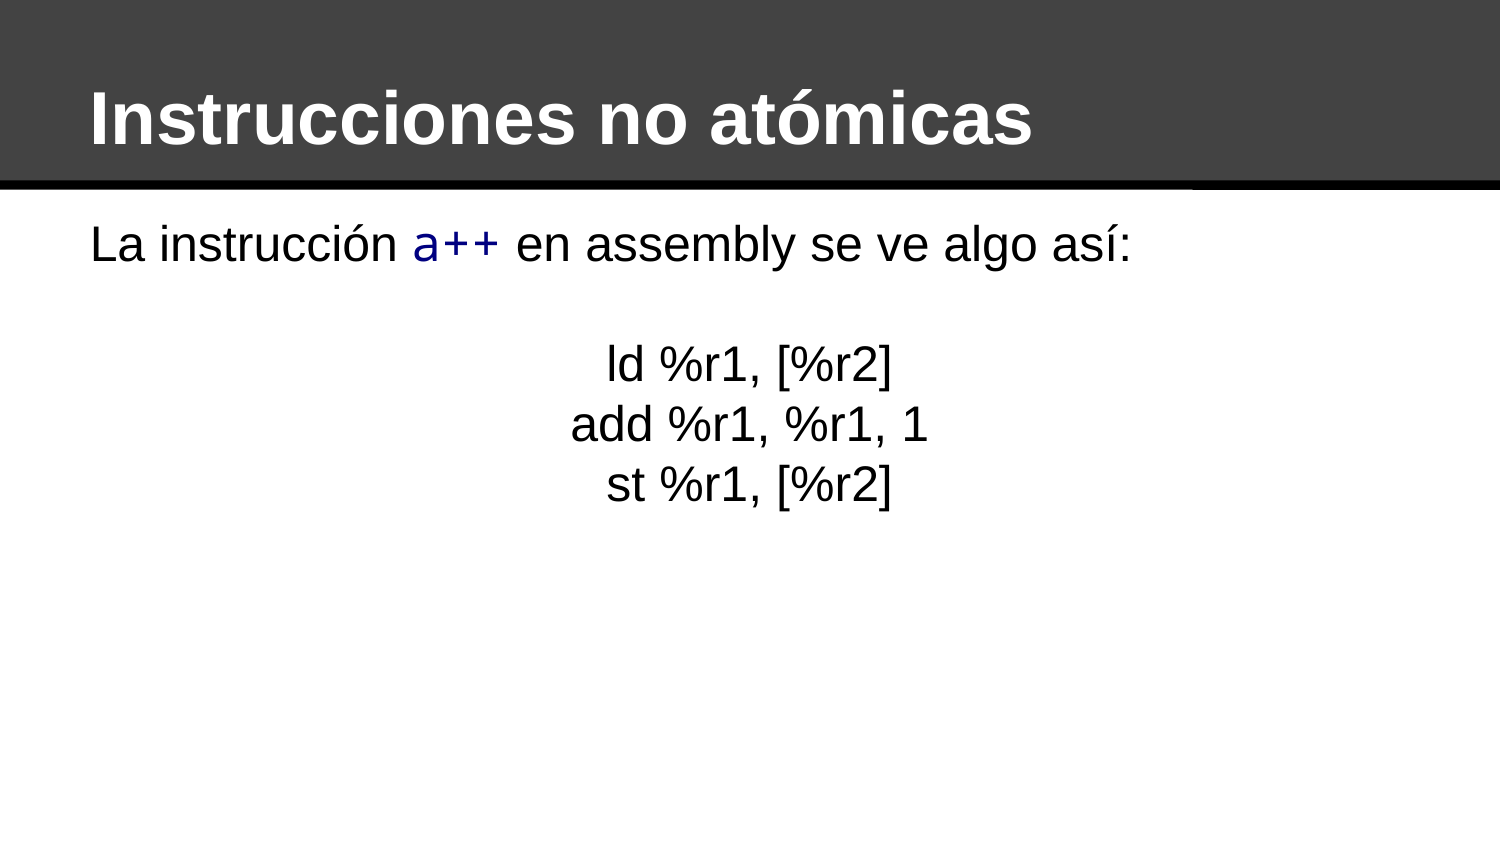

Instrucciones no atómicas
La instrucción a++ en assembly se ve algo así:
ld %r1, [%r2]
add %r1, %r1, 1
st %r1, [%r2]